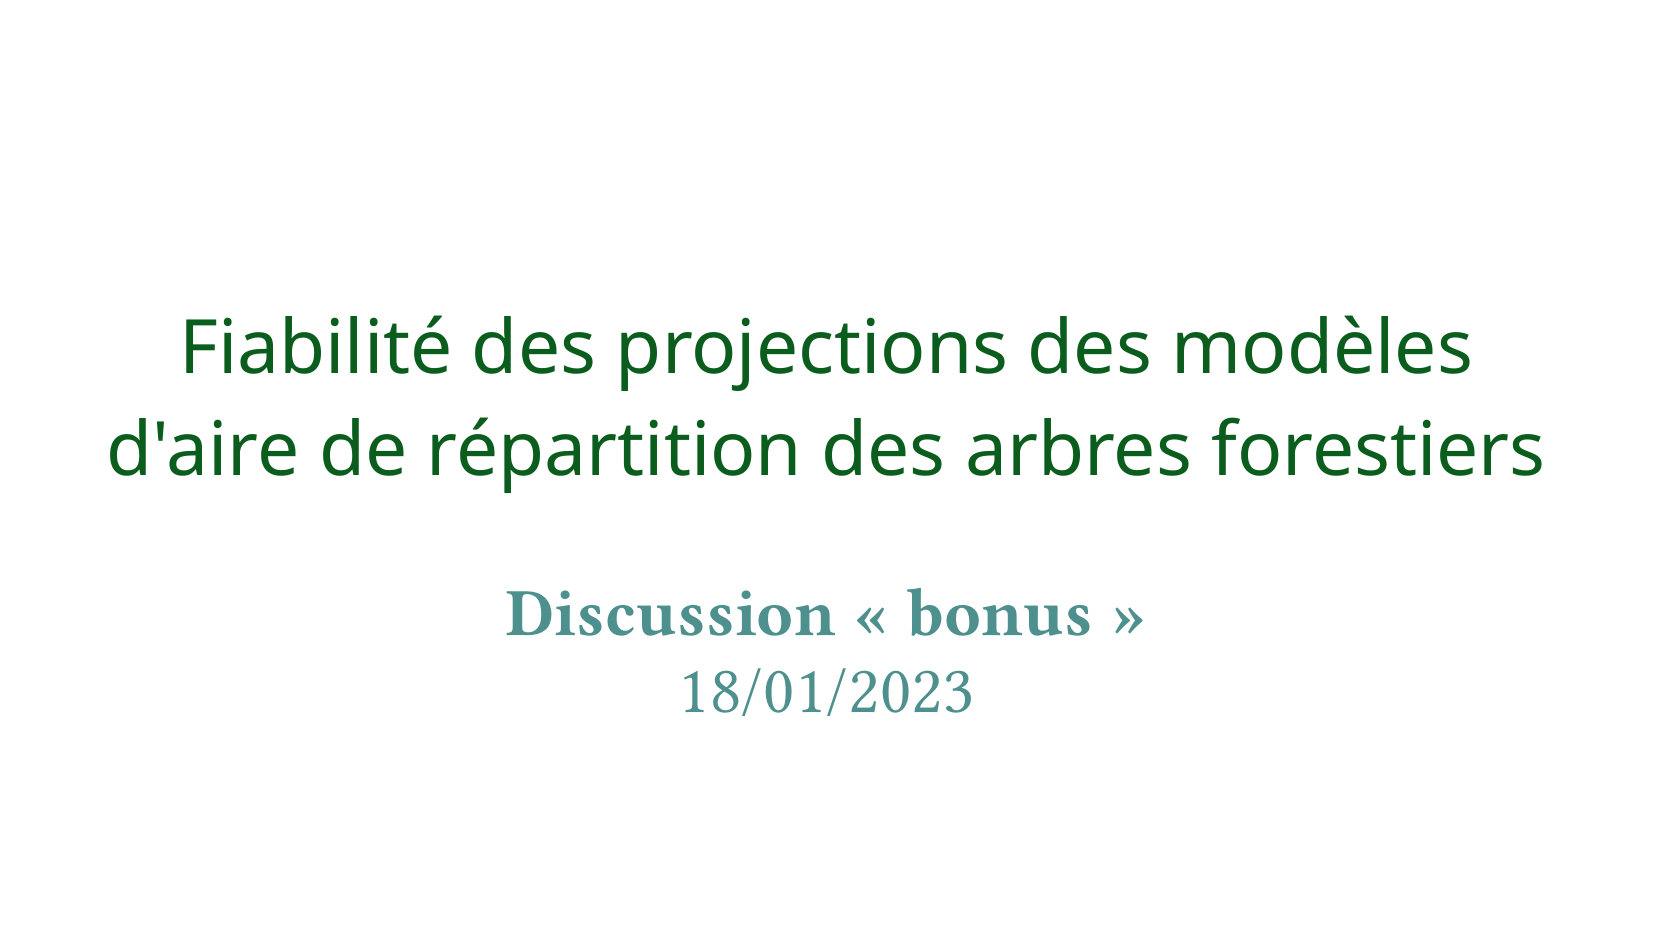

# Fiabilité des projections des modèles d'aire de répartition des arbres forestiers
Discussion « bonus »
18/01/2023